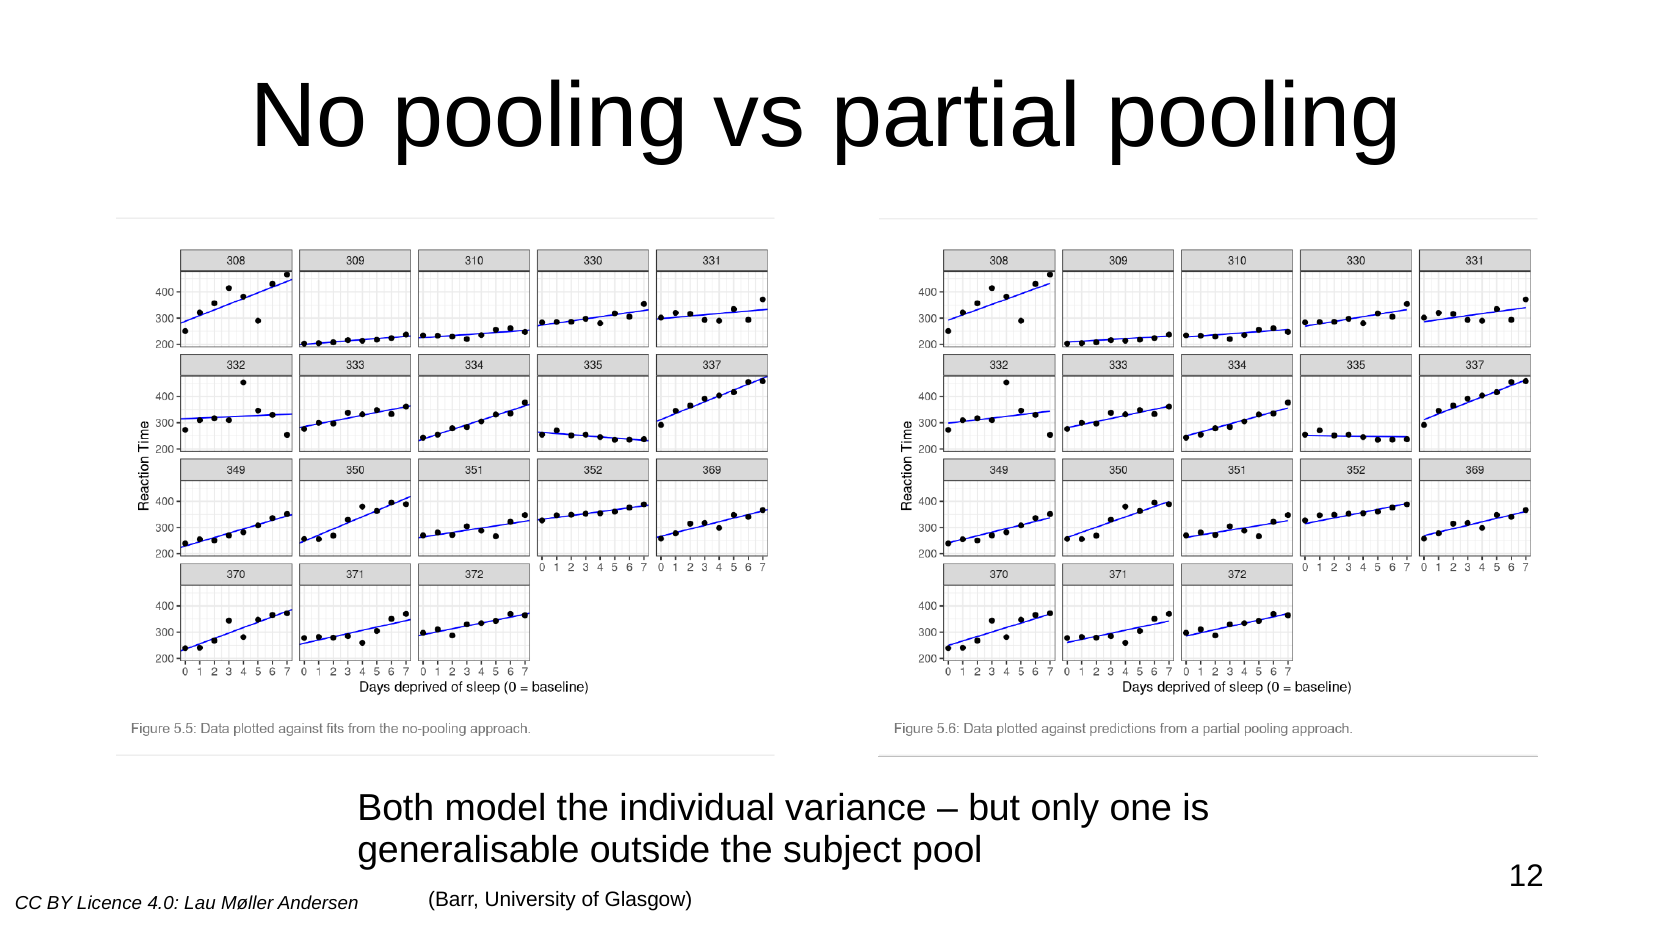

# No pooling vs partial pooling
Both model the individual variance – but only one is generalisable outside the subject pool
(Barr, University of Glasgow)
CC BY Licence 4.0: Lau Møller Andersen